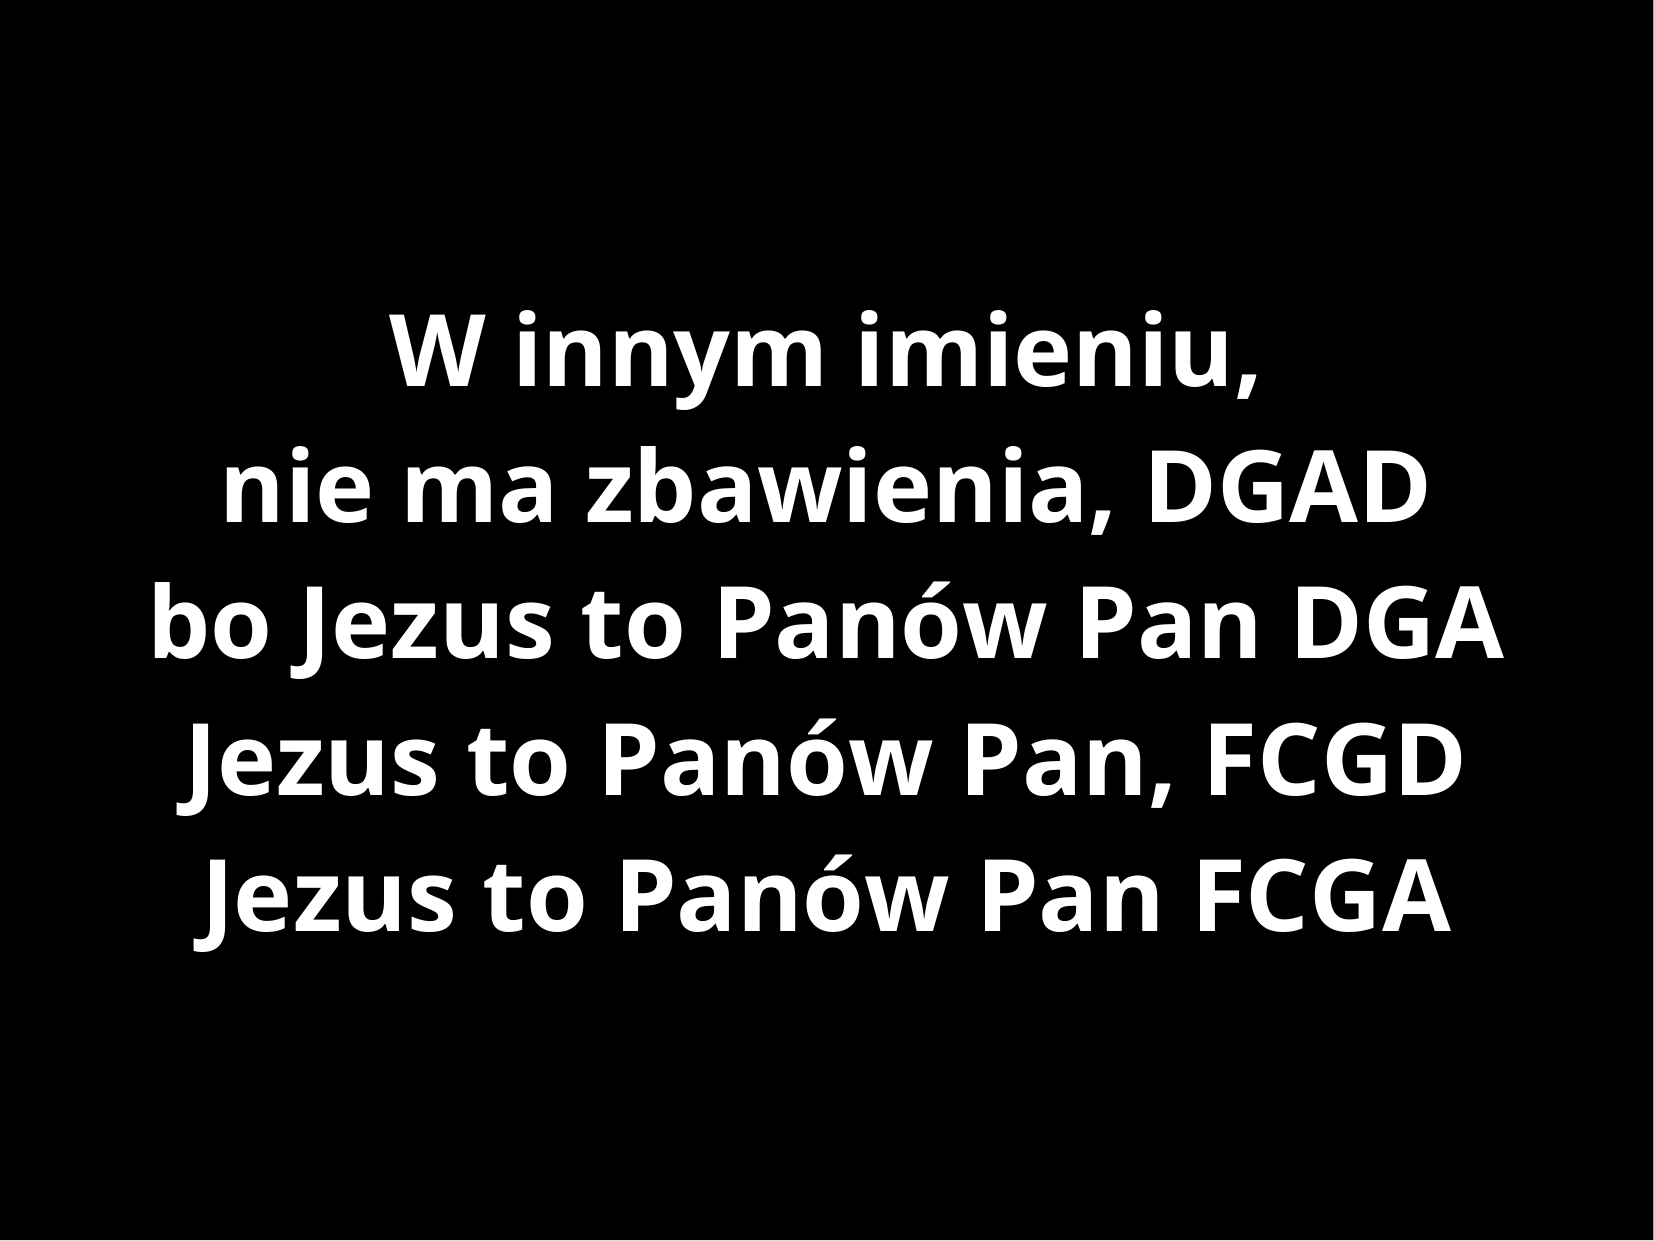

# W innym imieniu, nie ma zbawienia, DGAD bo Jezus to Panów Pan DGA Jezus to Panów Pan, FCGD Jezus to Panów Pan FCGA